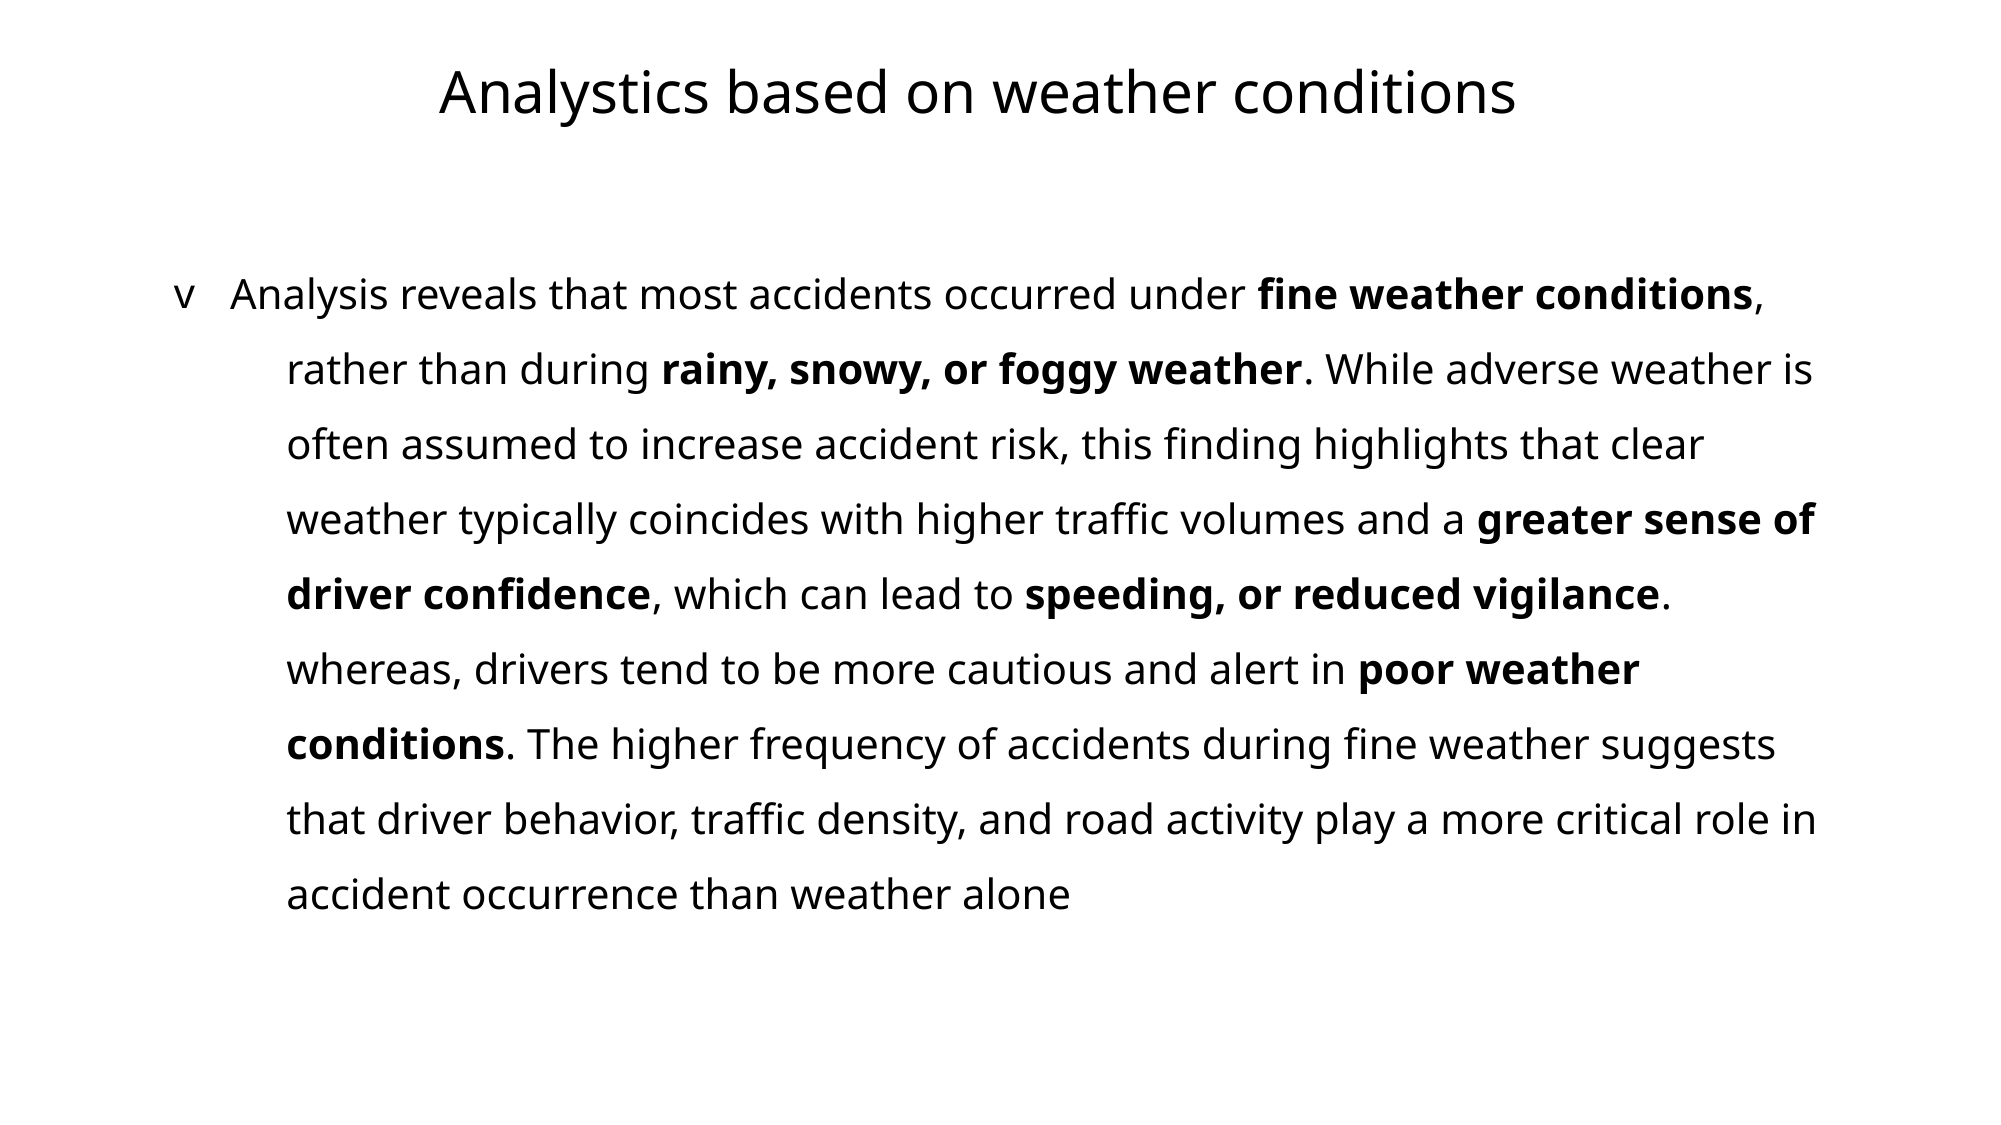

Analystics based on weather conditions
Analysis reveals that most accidents occurred under fine weather conditions, rather than during rainy, snowy, or foggy weather. While adverse weather is often assumed to increase accident risk, this finding highlights that clear weather typically coincides with higher traffic volumes and a greater sense of driver confidence, which can lead to speeding, or reduced vigilance. whereas, drivers tend to be more cautious and alert in poor weather conditions. The higher frequency of accidents during fine weather suggests that driver behavior, traffic density, and road activity play a more critical role in accident occurrence than weather alone